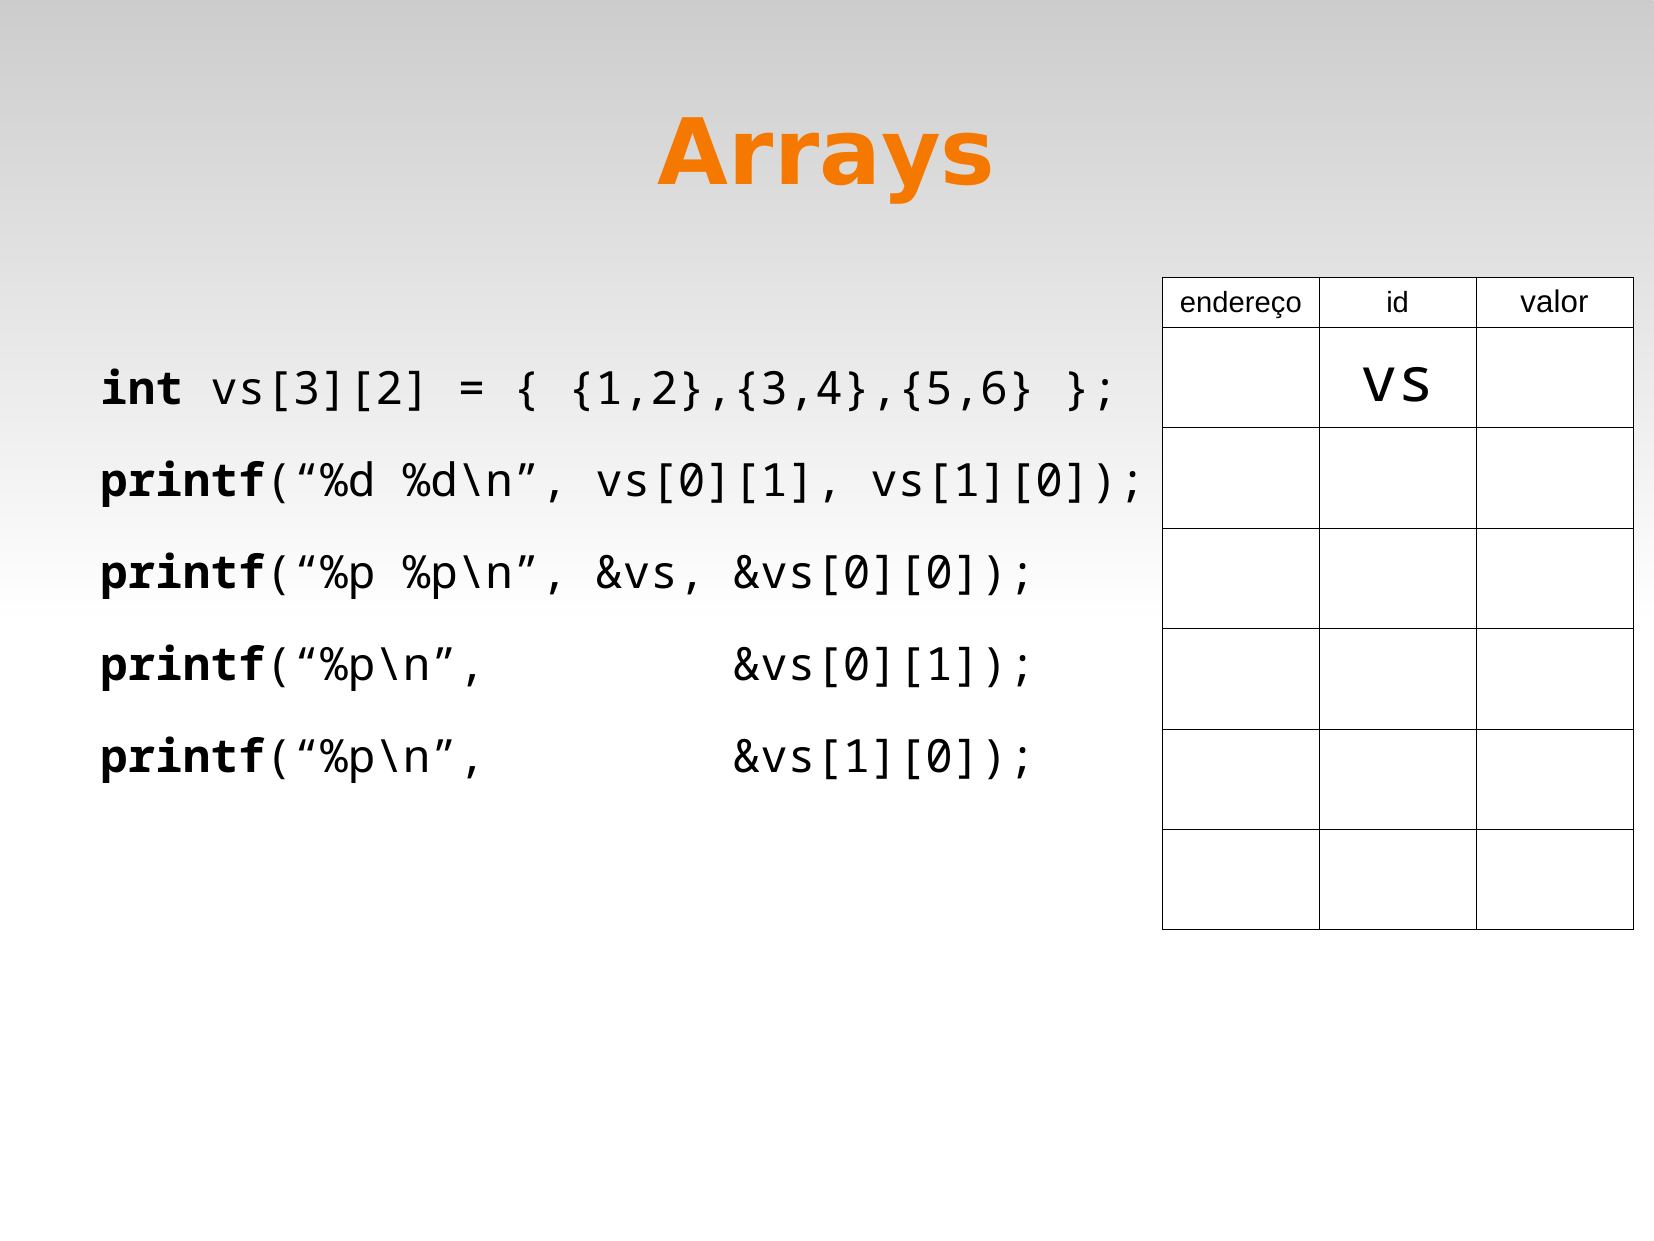

# Arrays
| endereço | id | valor |
| --- | --- | --- |
| | vs | |
| | | |
| | | |
| | | |
| | | |
| | | |
int vs[3][2] = { {1,2},{3,4},{5,6} };
printf(“%d %d\n”, vs[0][1], vs[1][0]);
printf(“%p %p\n”, &vs, &vs[0][0]);
printf(“%p\n”, &vs[0][1]);
printf(“%p\n”, &vs[1][0]);